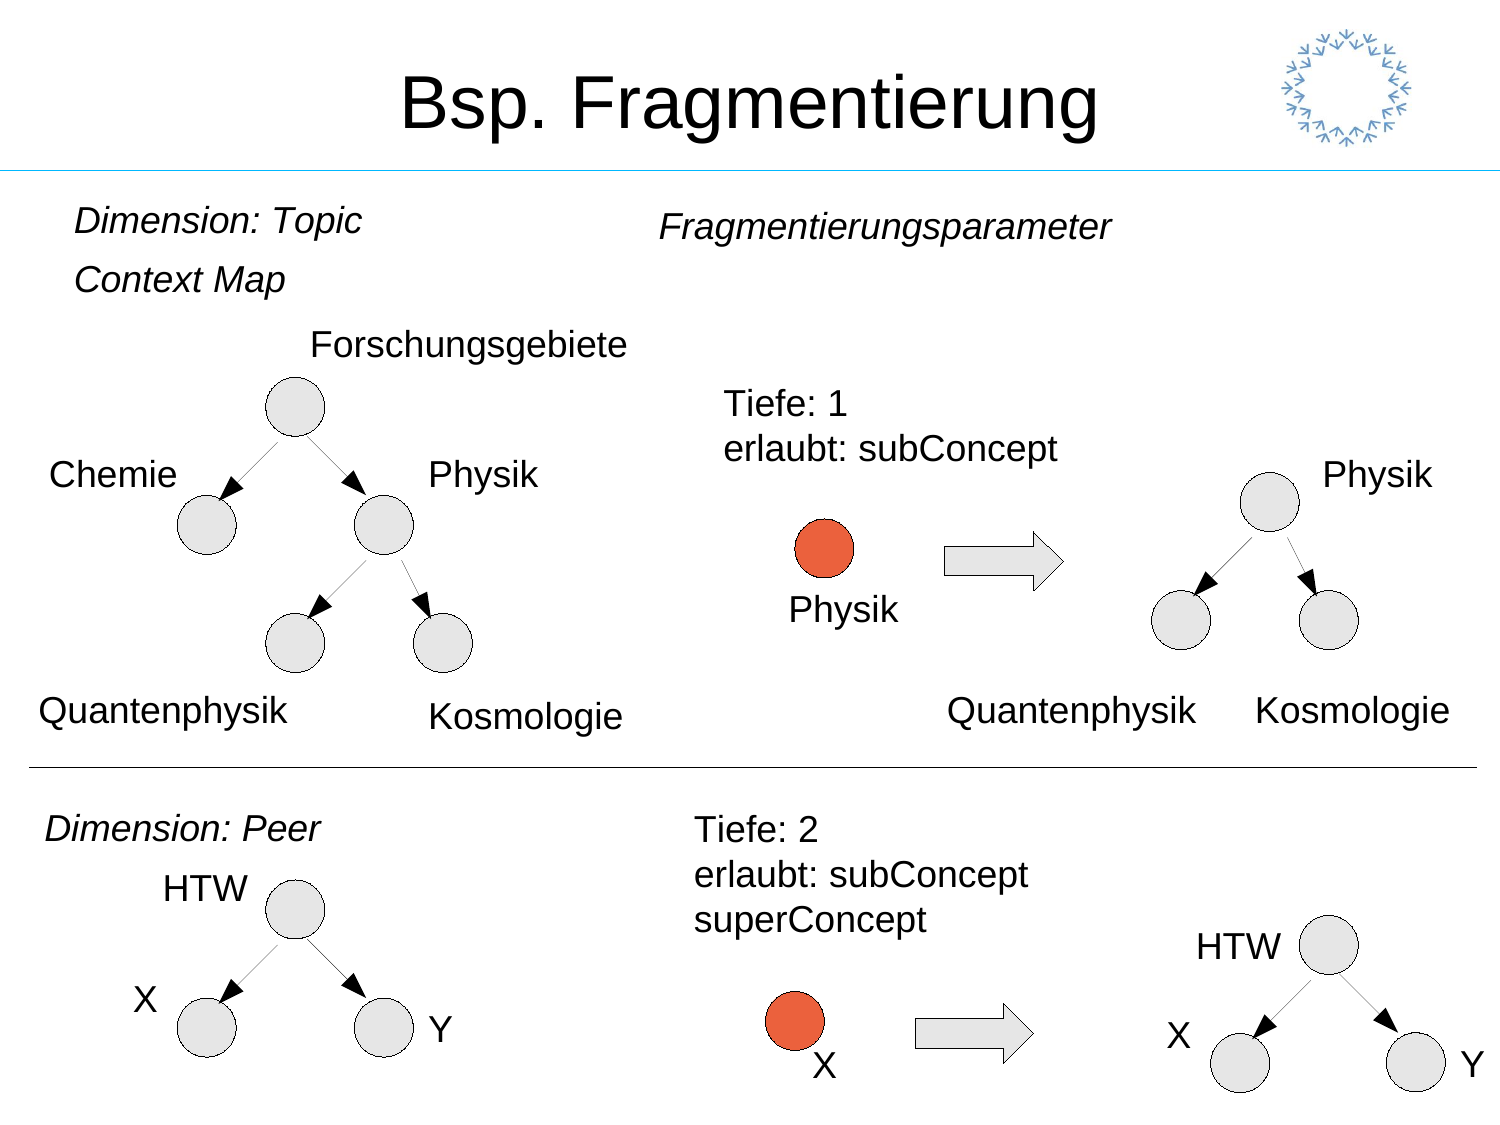

# Bsp. Fragmentierung
Dimension: Topic
Fragmentierungsparameter
Context Map
Forschungsgebiete
Tiefe: 1
erlaubt: subConcept
Chemie
Physik
Physik
Physik
Quantenphysik
Quantenphysik
Kosmologie
Kosmologie
Dimension: Peer
Tiefe: 2
erlaubt: subConcept
superConcept
HTW
HTW
X
Y
X
Y
X